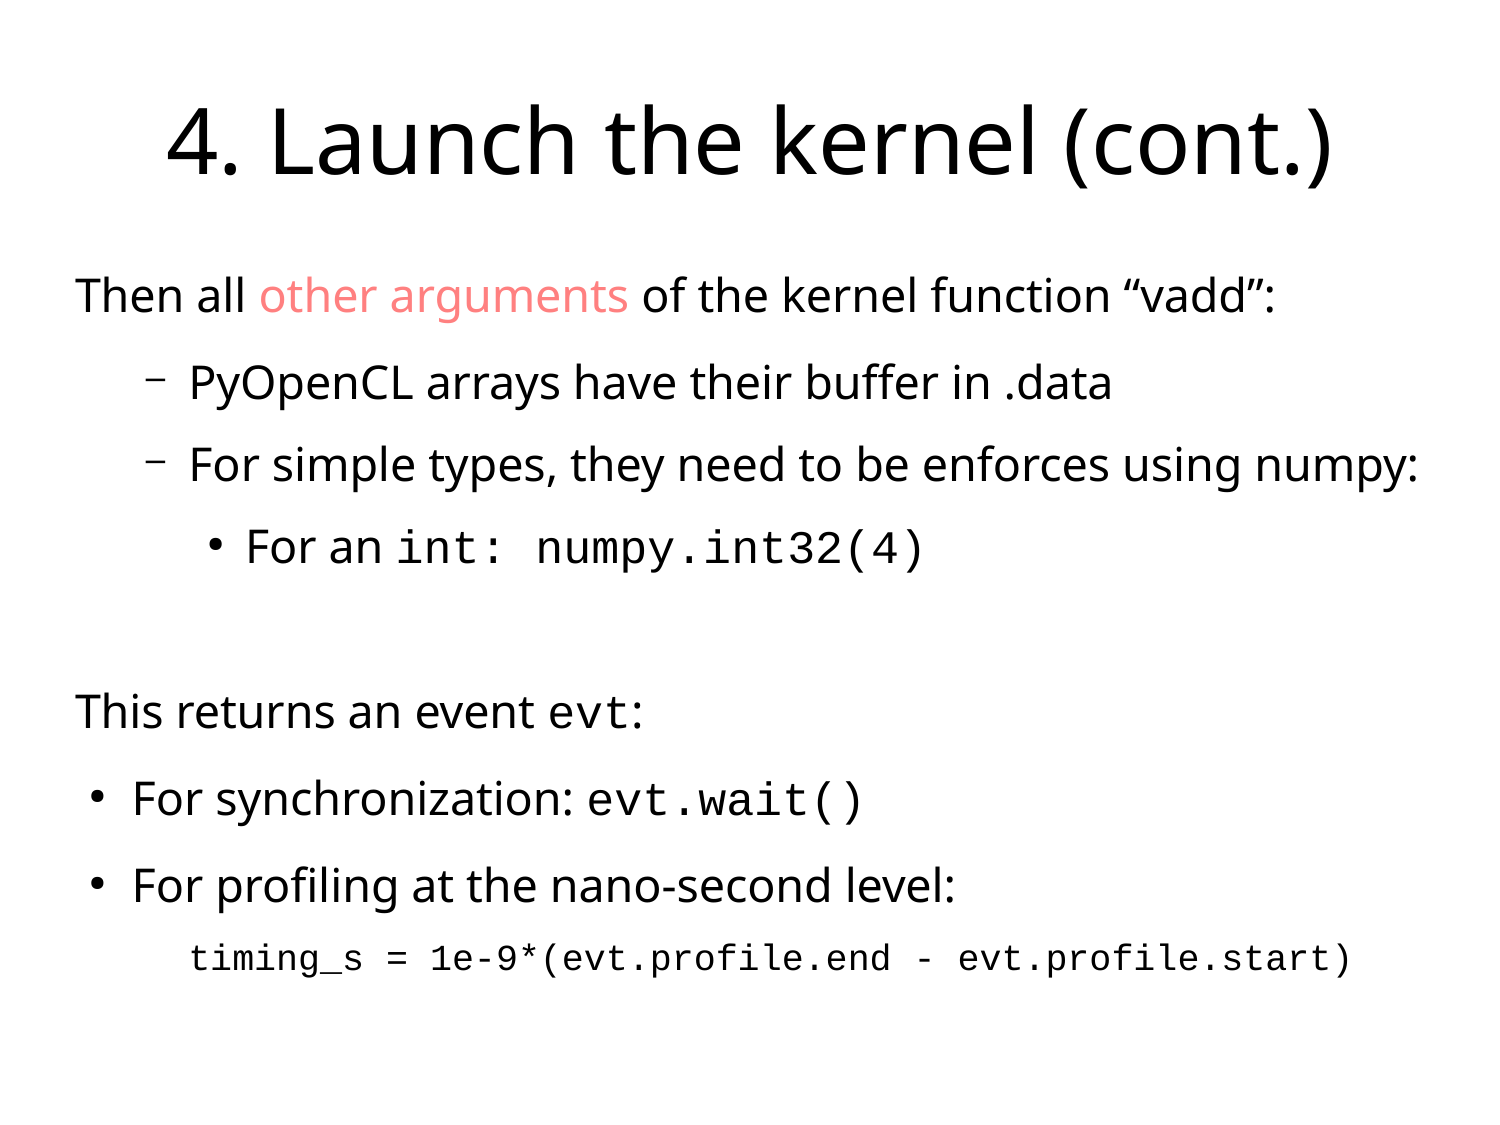

# 4. Launch the kernel (cont.)
Then all other arguments of the kernel function “vadd”:
PyOpenCL arrays have their buffer in .data
For simple types, they need to be enforces using numpy:
For an int: numpy.int32(4)
This returns an event evt:
For synchronization: evt.wait()
For profiling at the nano-second level:
timing_s = 1e-9*(evt.profile.end - evt.profile.start)